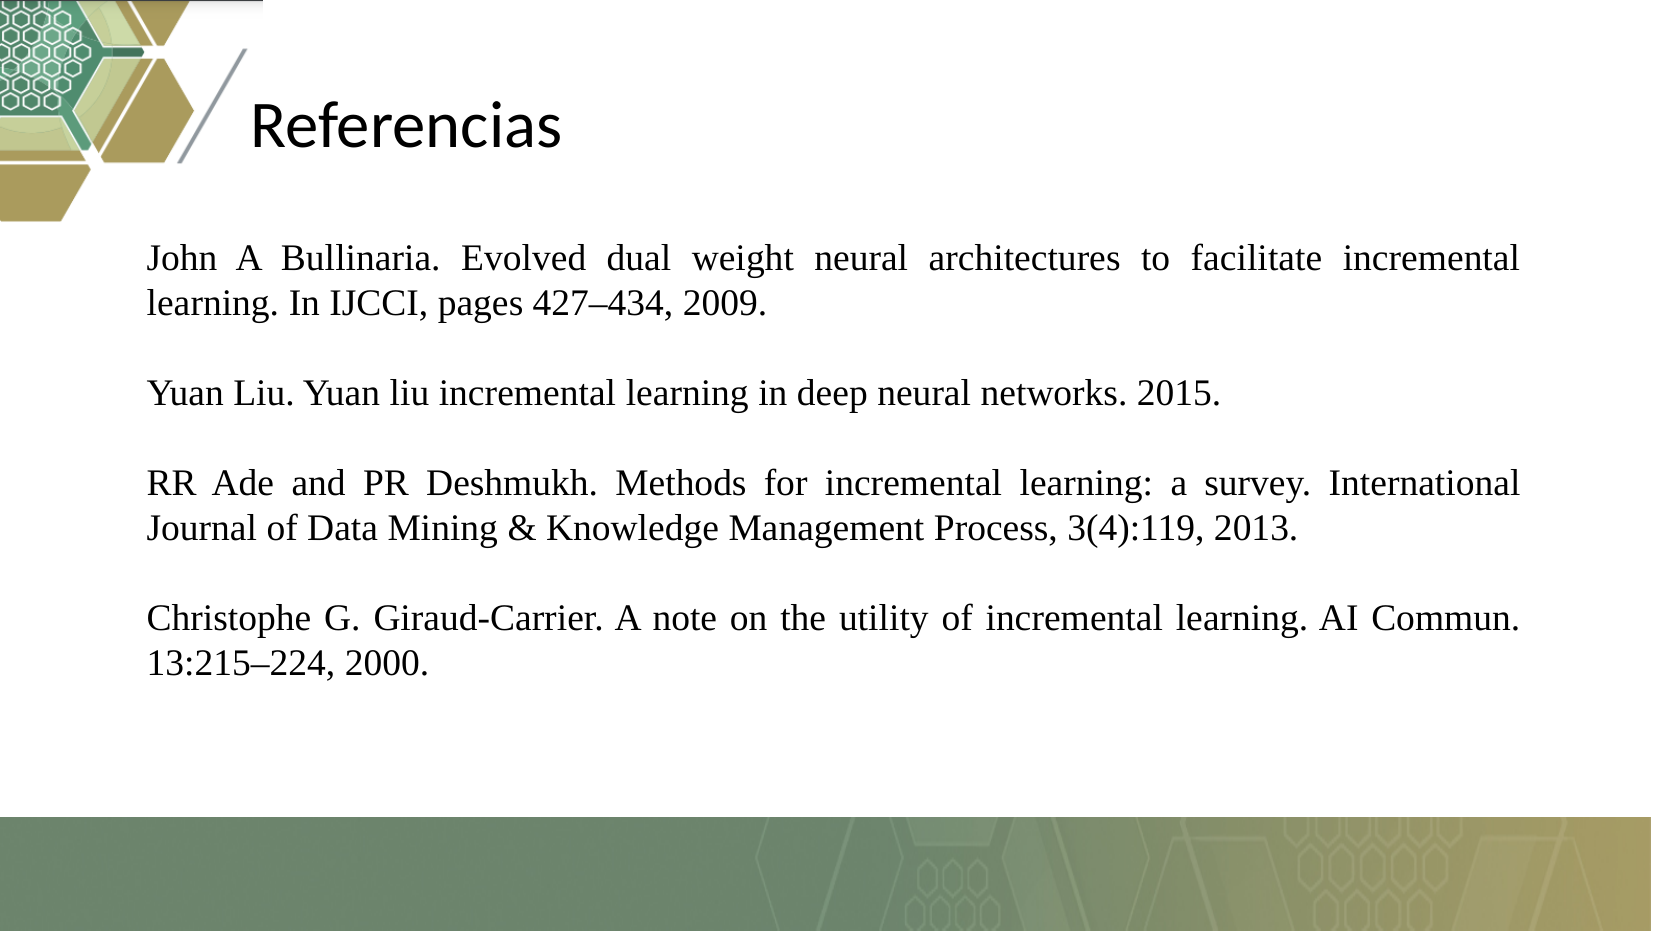

Referencias
John A Bullinaria. Evolved dual weight neural architectures to facilitate incremental learning. In IJCCI, pages 427–434, 2009.
Yuan Liu. Yuan liu incremental learning in deep neural networks. 2015.
RR Ade and PR Deshmukh. Methods for incremental learning: a survey. International Journal of Data Mining & Knowledge Management Process, 3(4):119, 2013.
Christophe G. Giraud-Carrier. A note on the utility of incremental learning. AI Commun. 13:215–224, 2000.